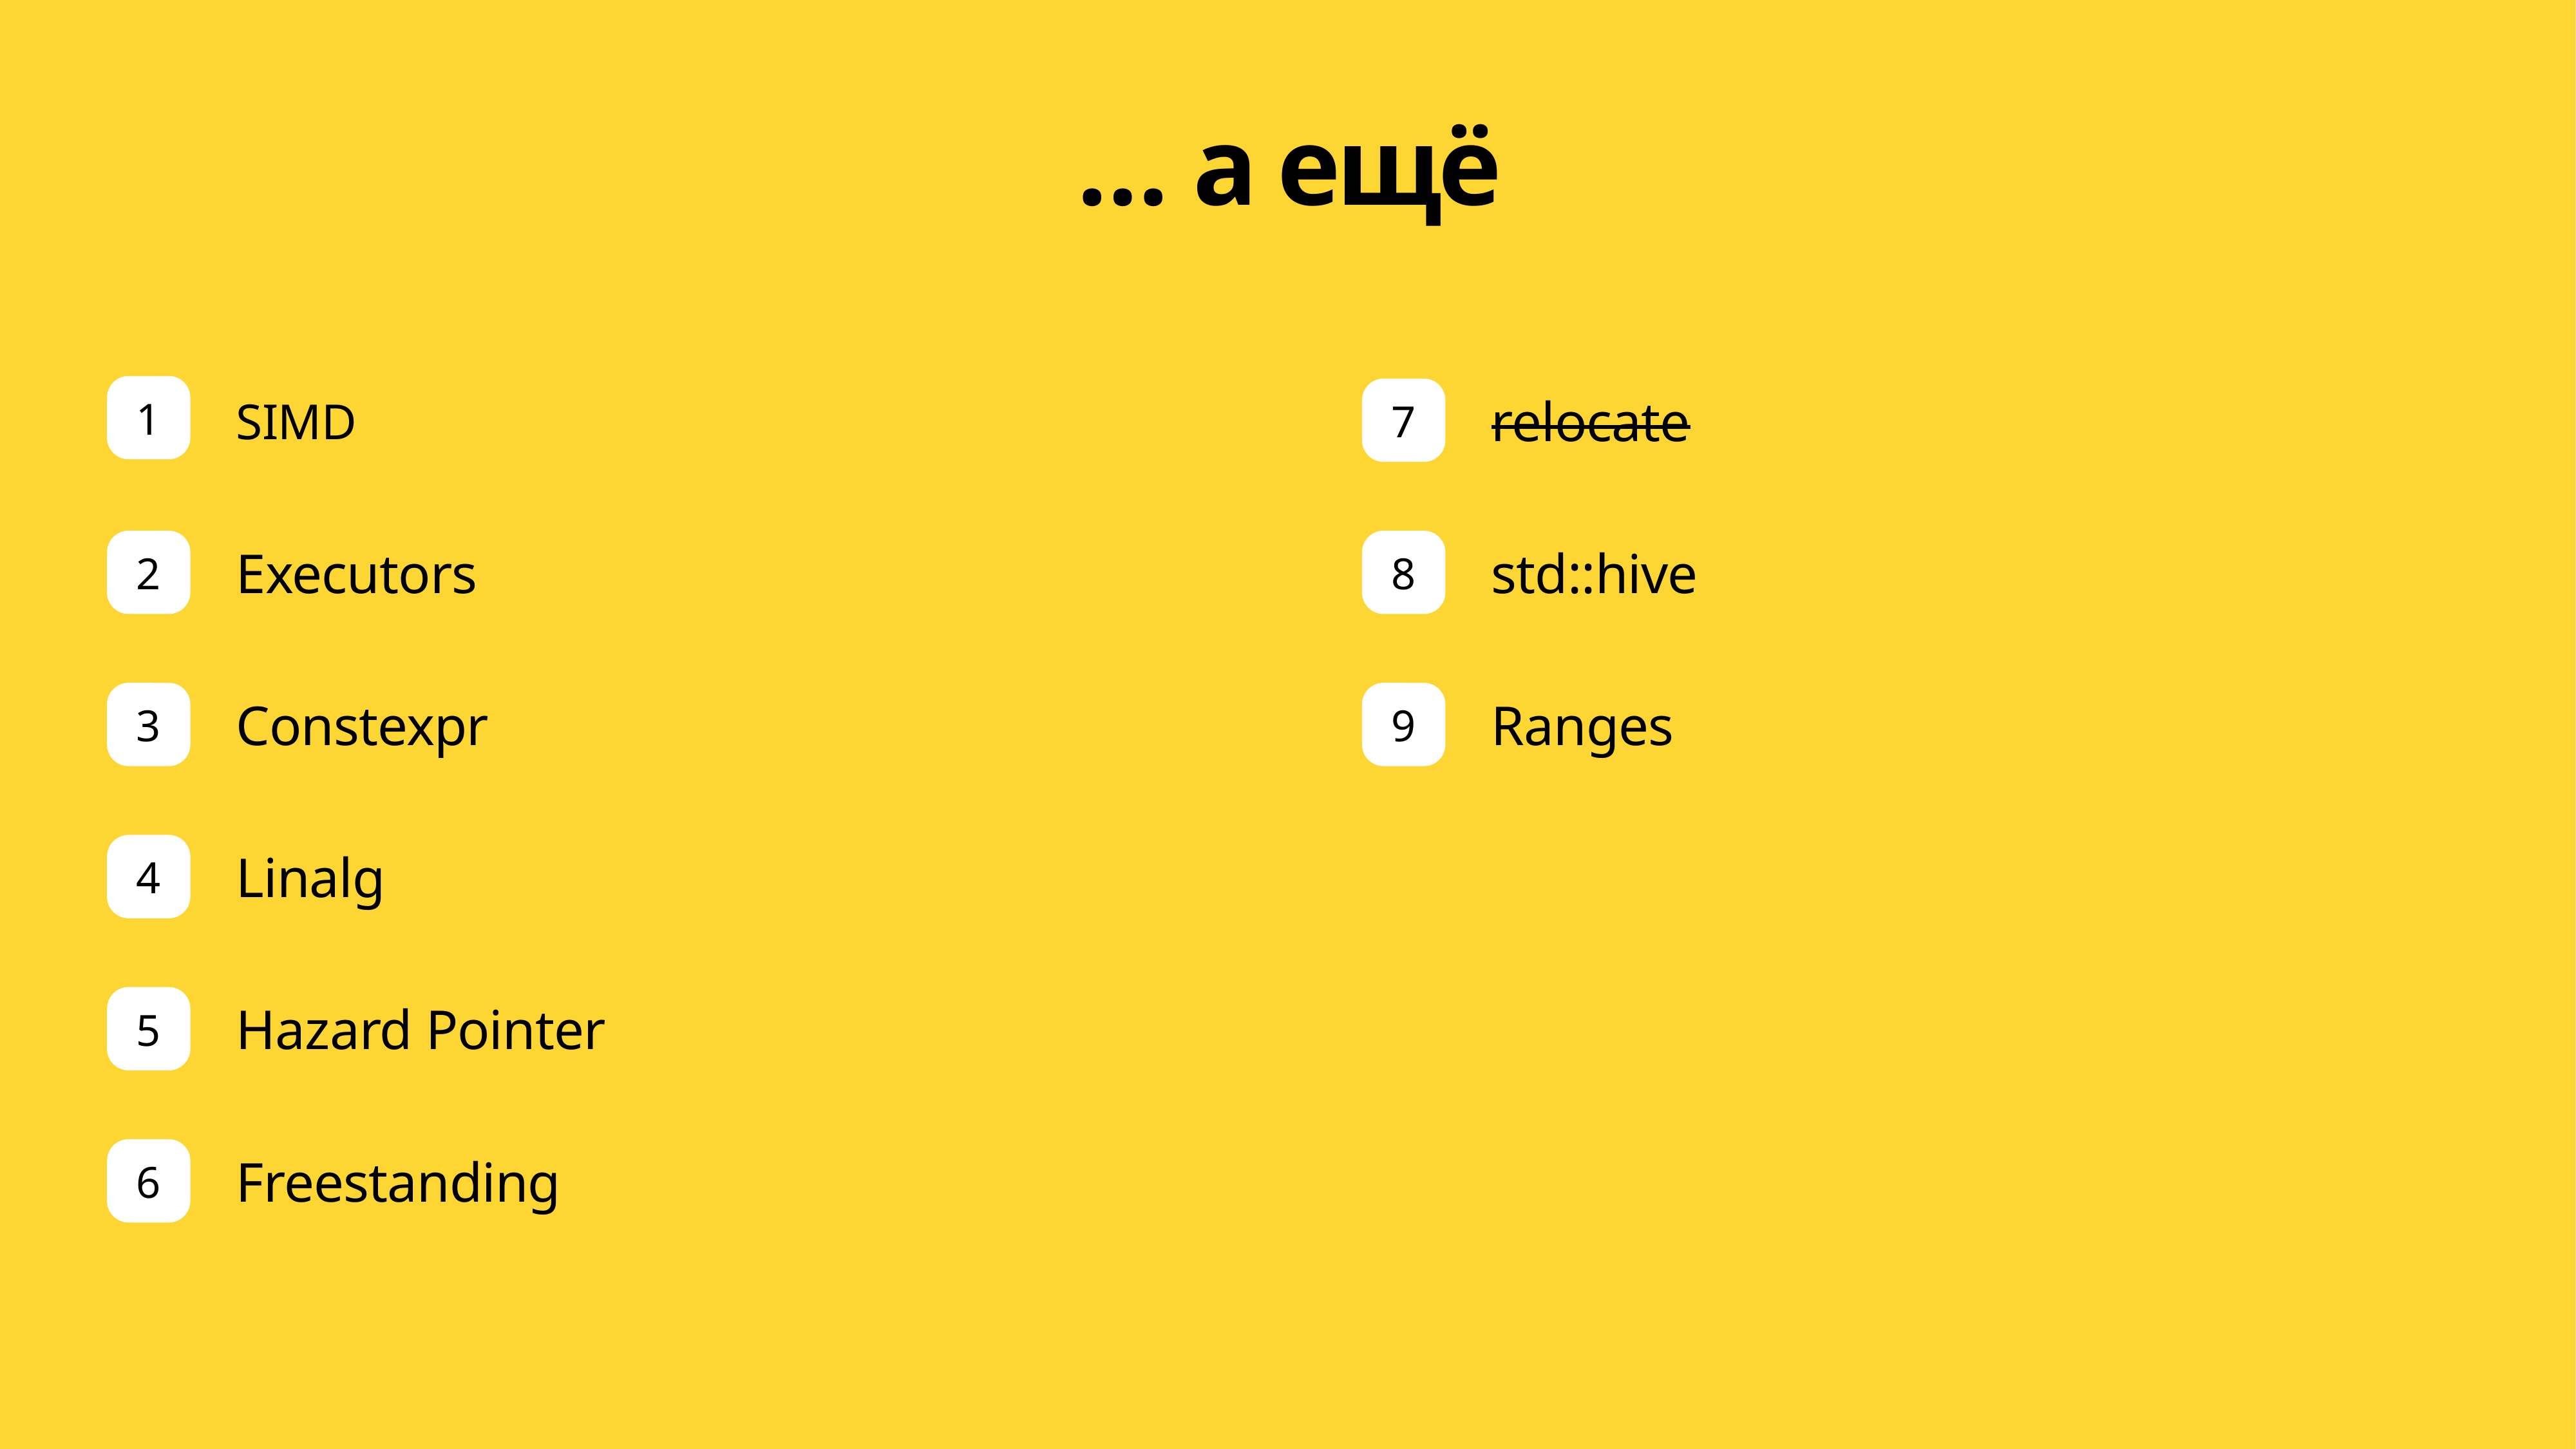

… а ещё
#
1
SIMD
7
relocate
2
Executors
8
std::hive
3
Constexpr
9
Ranges
4
Linalg
5
Hazard Pointer
6
Freestanding